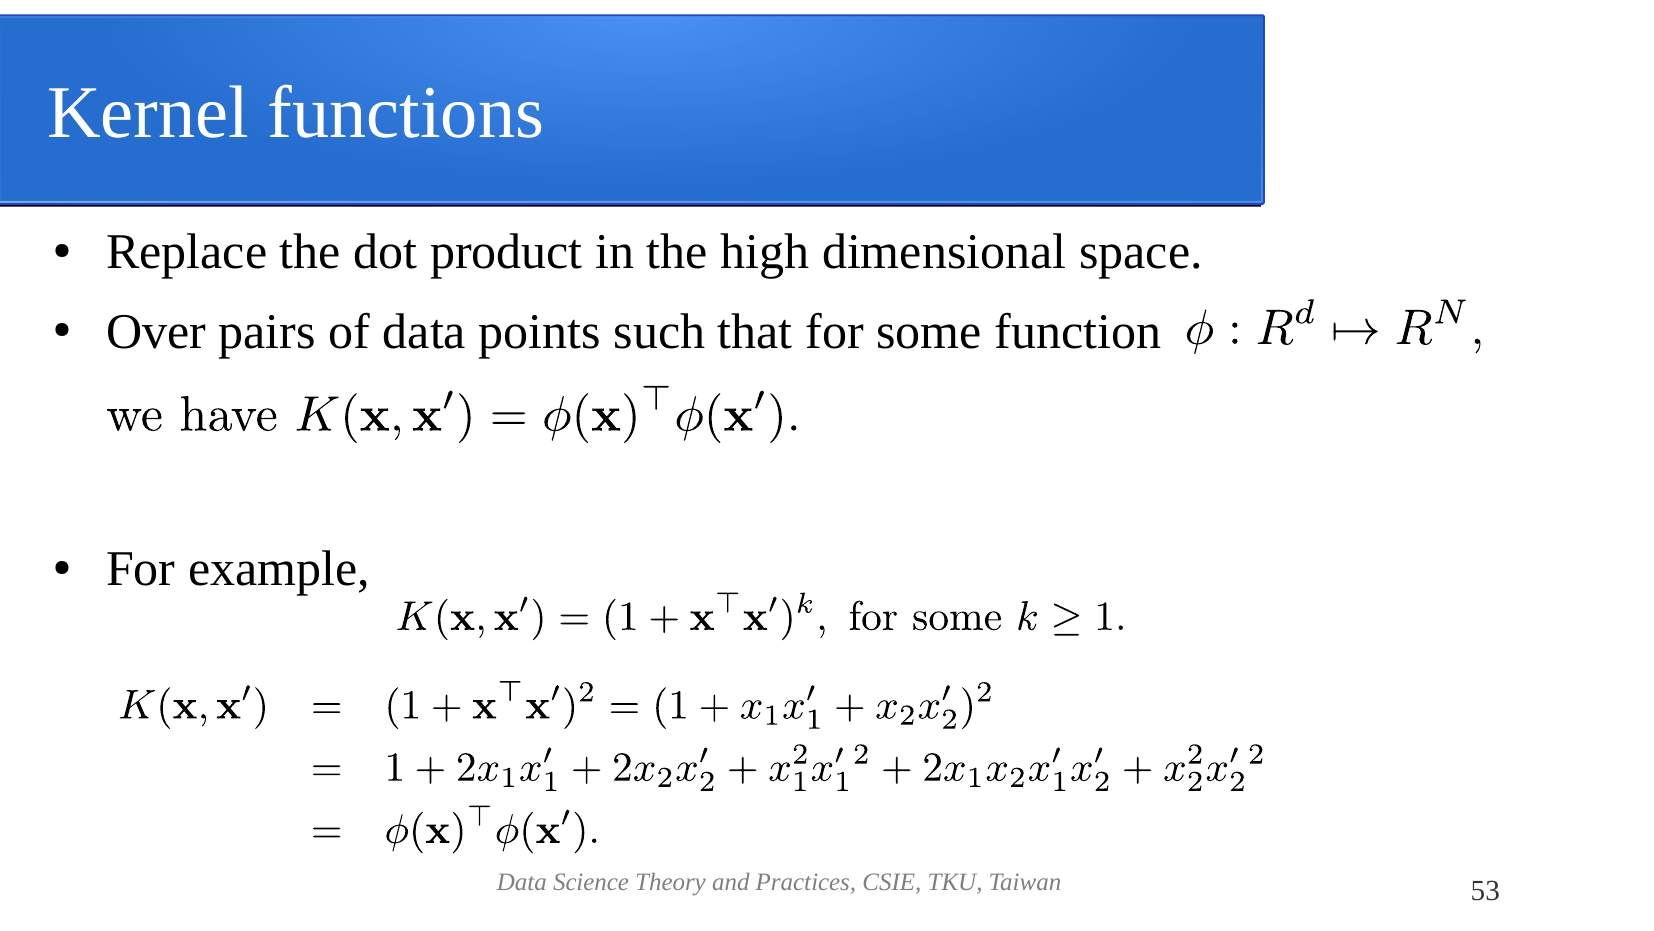

# Kernel functions
Replace the dot product in the high dimensional space.
Over pairs of data points such that for some function
For example,
Data Science Theory and Practices, CSIE, TKU, Taiwan
53